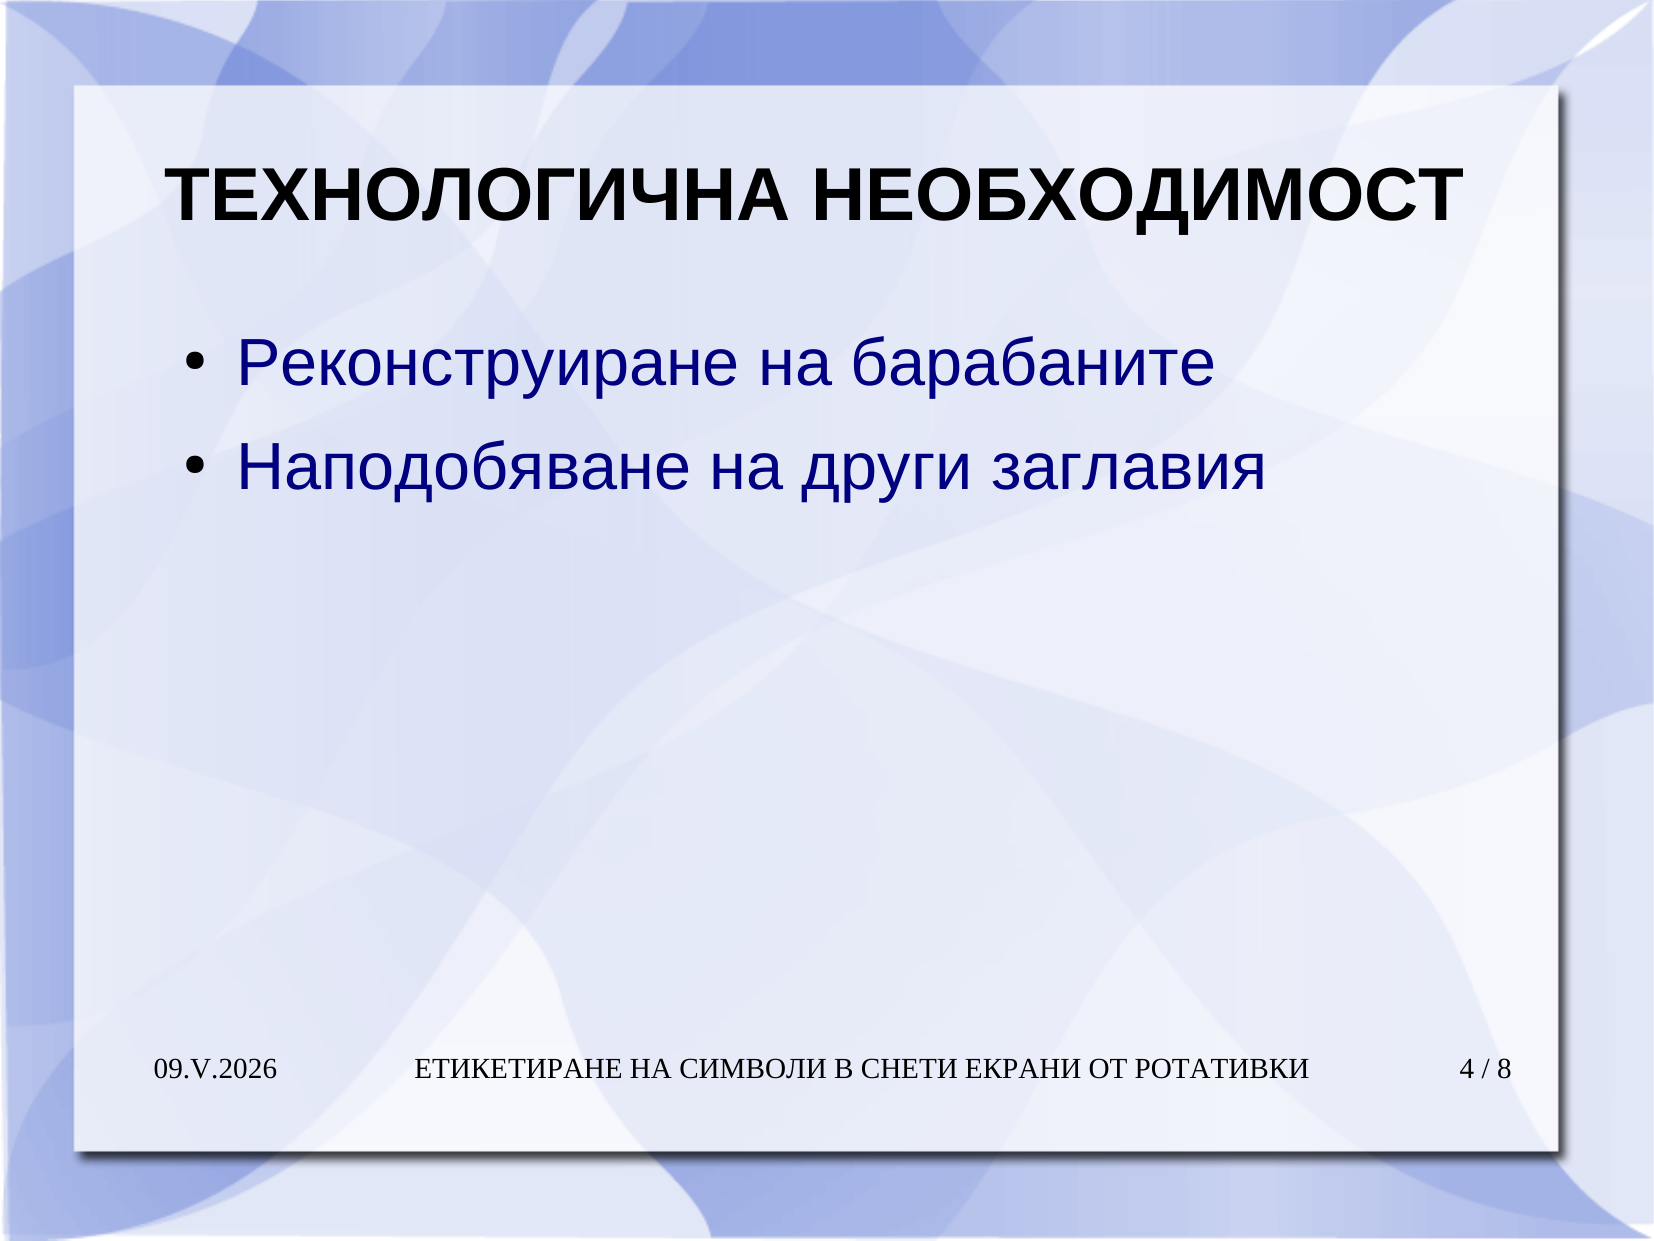

# Технологична необходимост
Реконструиране на барабаните
Наподобяване на други заглавия
09.V.2026
ЕТИКЕТИРАНЕ НА СИМВОЛИ В СНЕТИ ЕКРАНИ ОТ РОТАТИВКИ
4